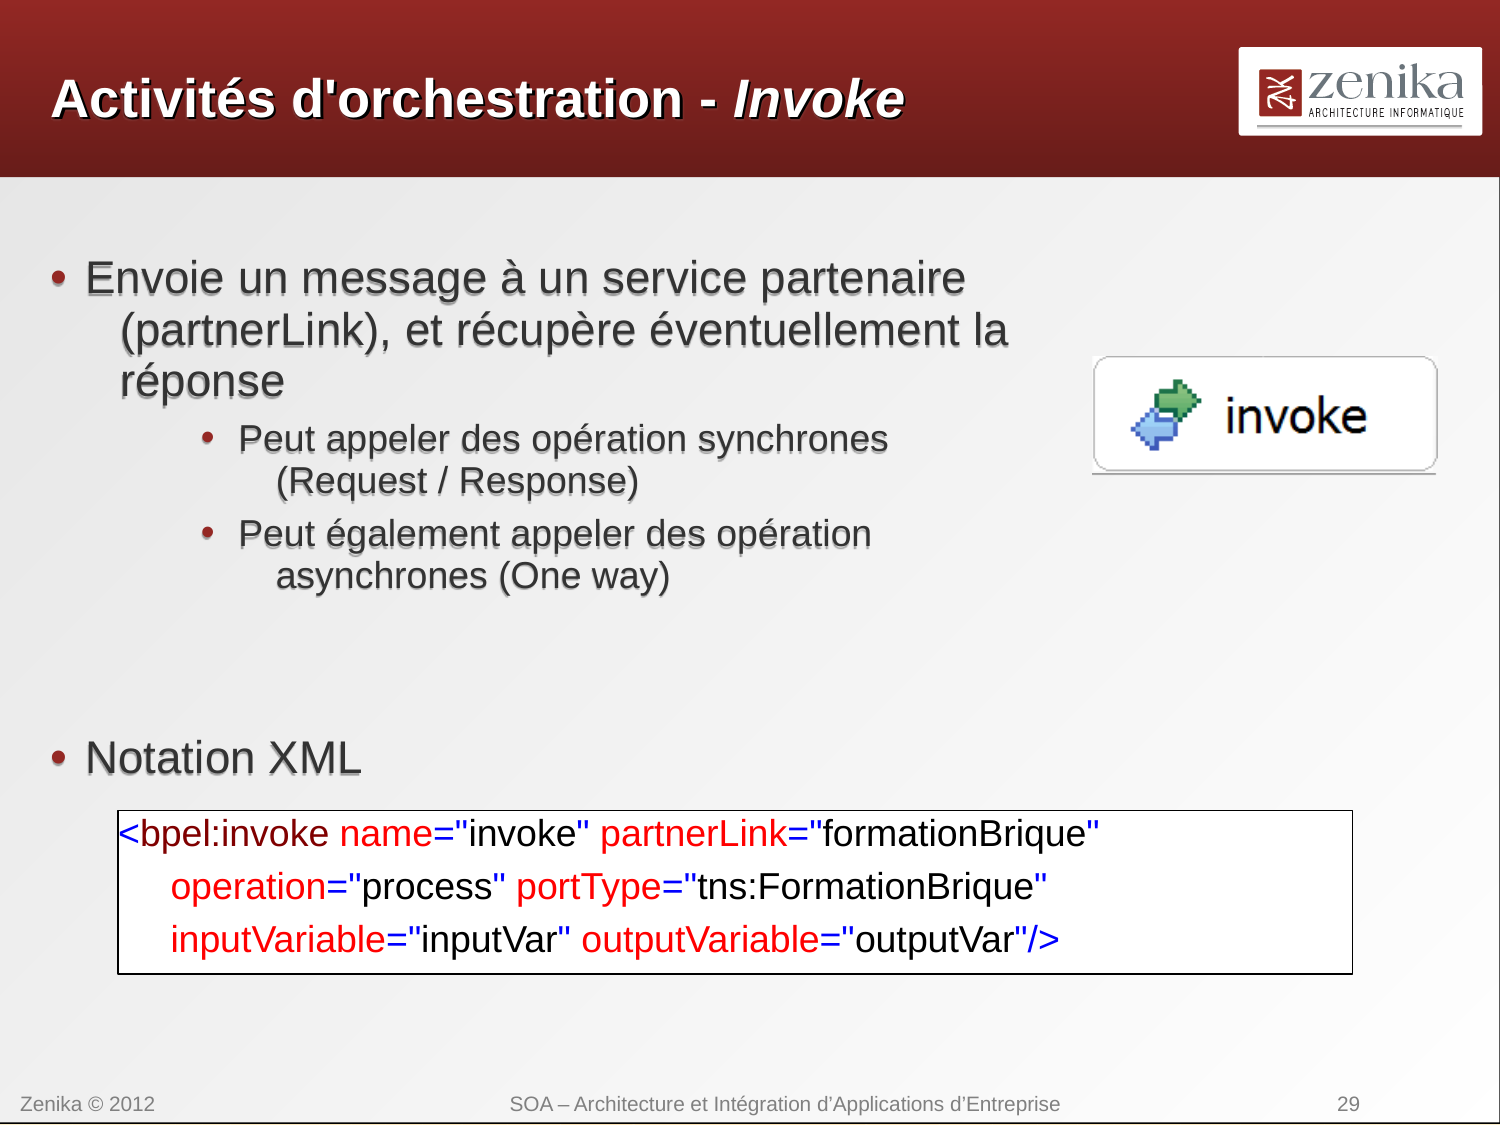

# Activités d'orchestration - Invoke
Envoie un message à un service partenaire (partnerLink), et récupère éventuellement la réponse
Peut appeler des opération synchrones (Request / Response)
Peut également appeler des opération asynchrones (One way)
Notation XML
<bpel:invoke name="invoke" partnerLink="formationBrique"
 operation="process" portType="tns:FormationBrique"
 inputVariable="inputVar" outputVariable="outputVar"/>